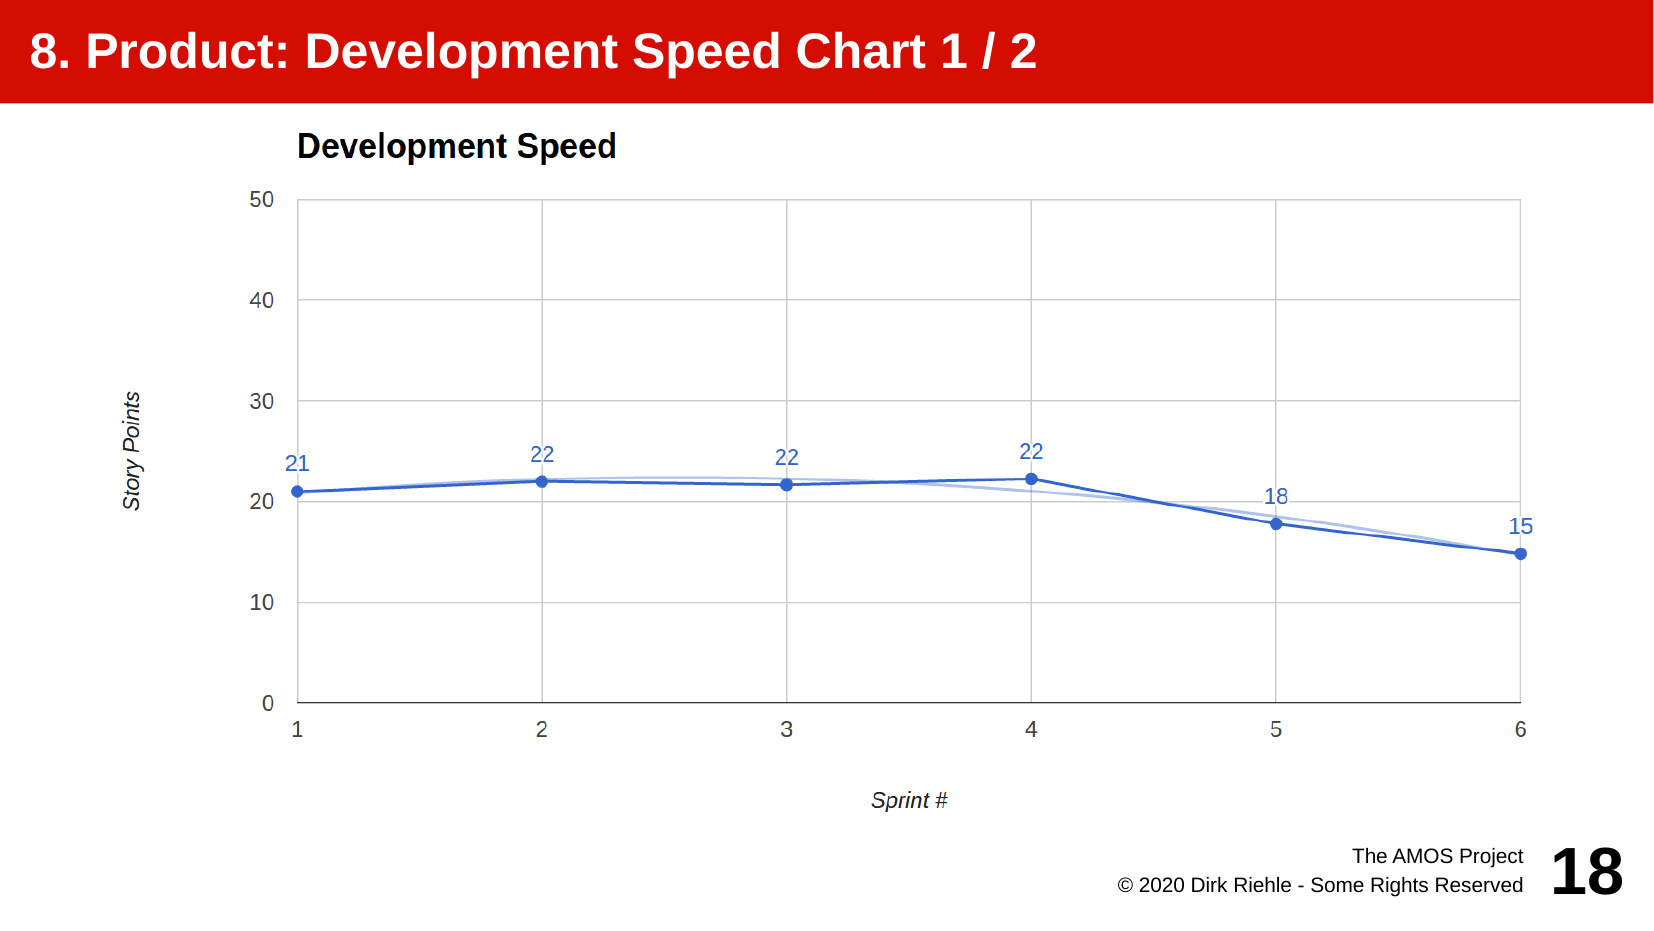

# 8. Product: Development Speed Chart 1 / 2
The AMOS Project
18
© 2020 Dirk Riehle - Some Rights Reserved